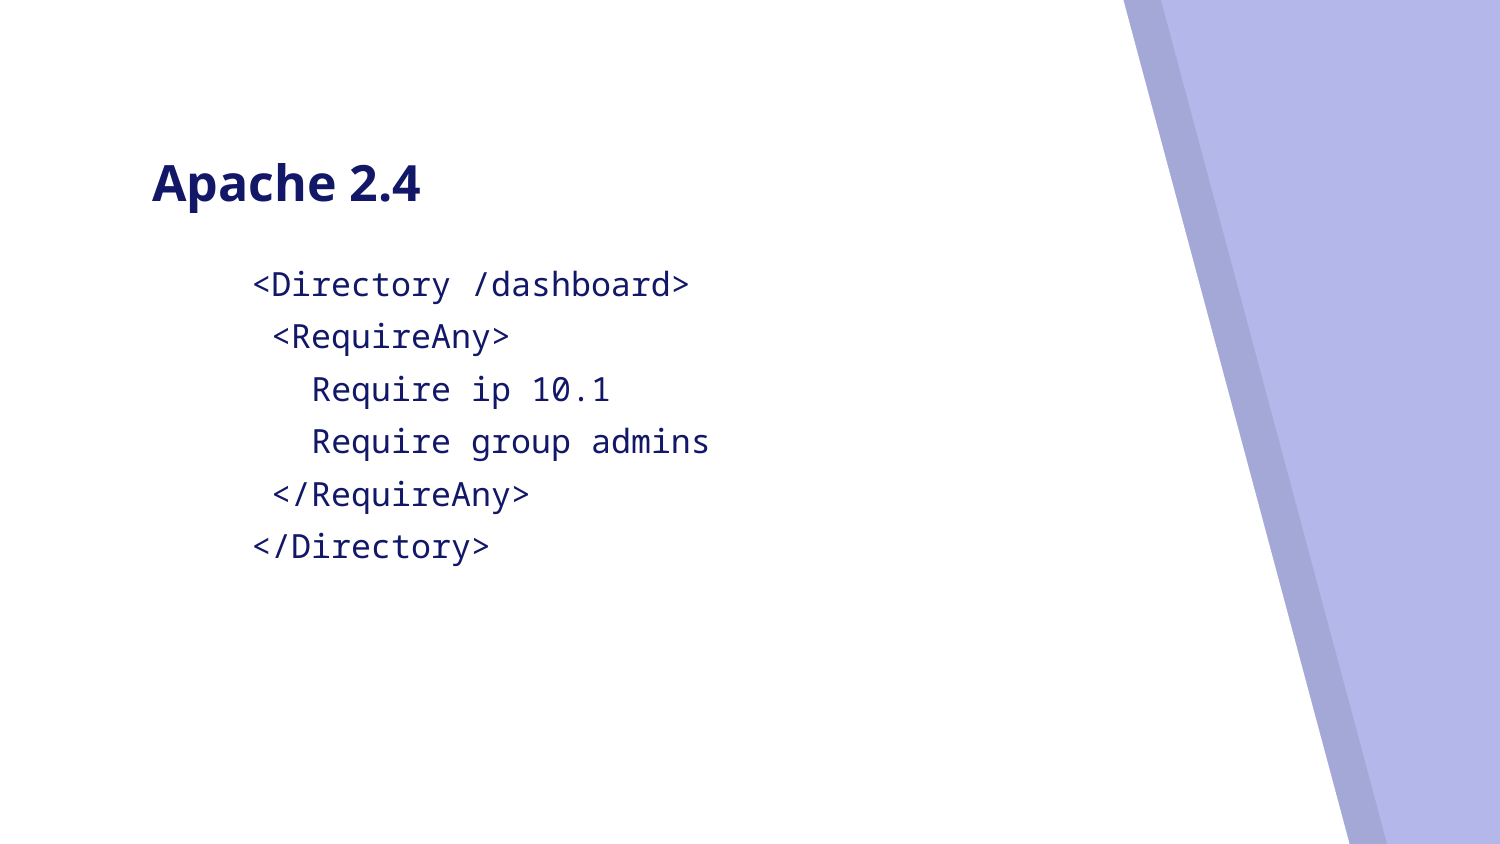

# Apache 2.4
<Directory /dashboard>
 <RequireAny>
 Require ip 10.1
 Require group admins
 </RequireAny>
</Directory>